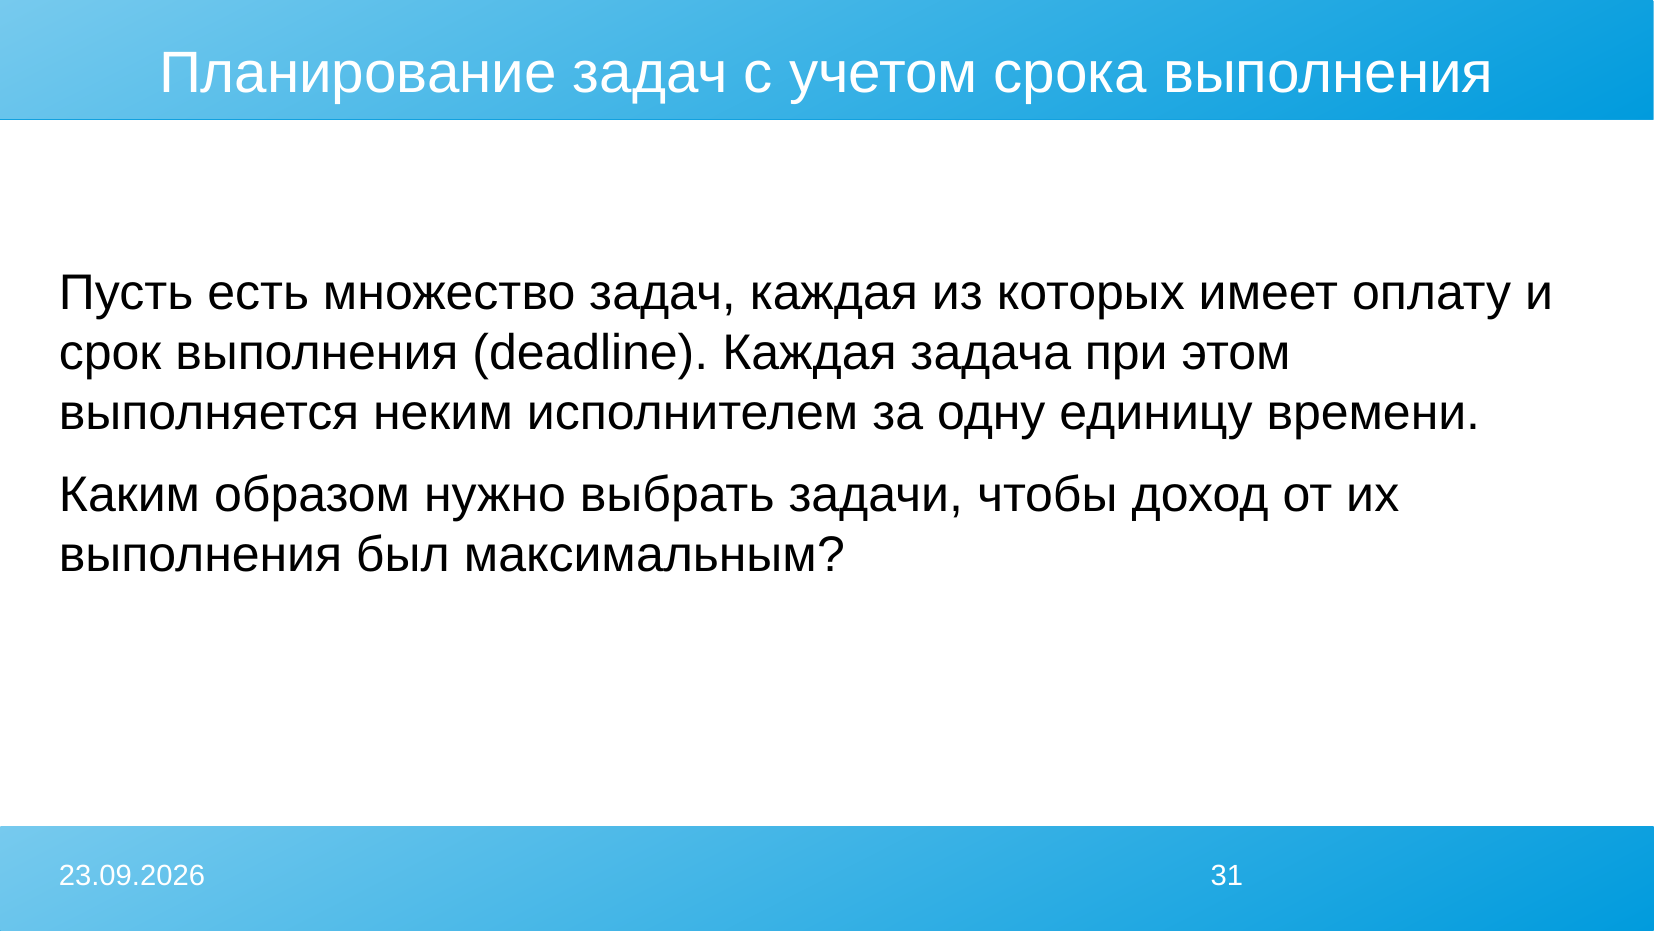

# Планирование задач с учетом срока выполнения
Пусть есть множество задач, каждая из которых имеет оплату и срок выполнения (deadline). Каждая задача при этом выполняется неким исполнителем за одну единицу времени.
Каким образом нужно выбрать задачи, чтобы доход от их выполнения был максимальным?